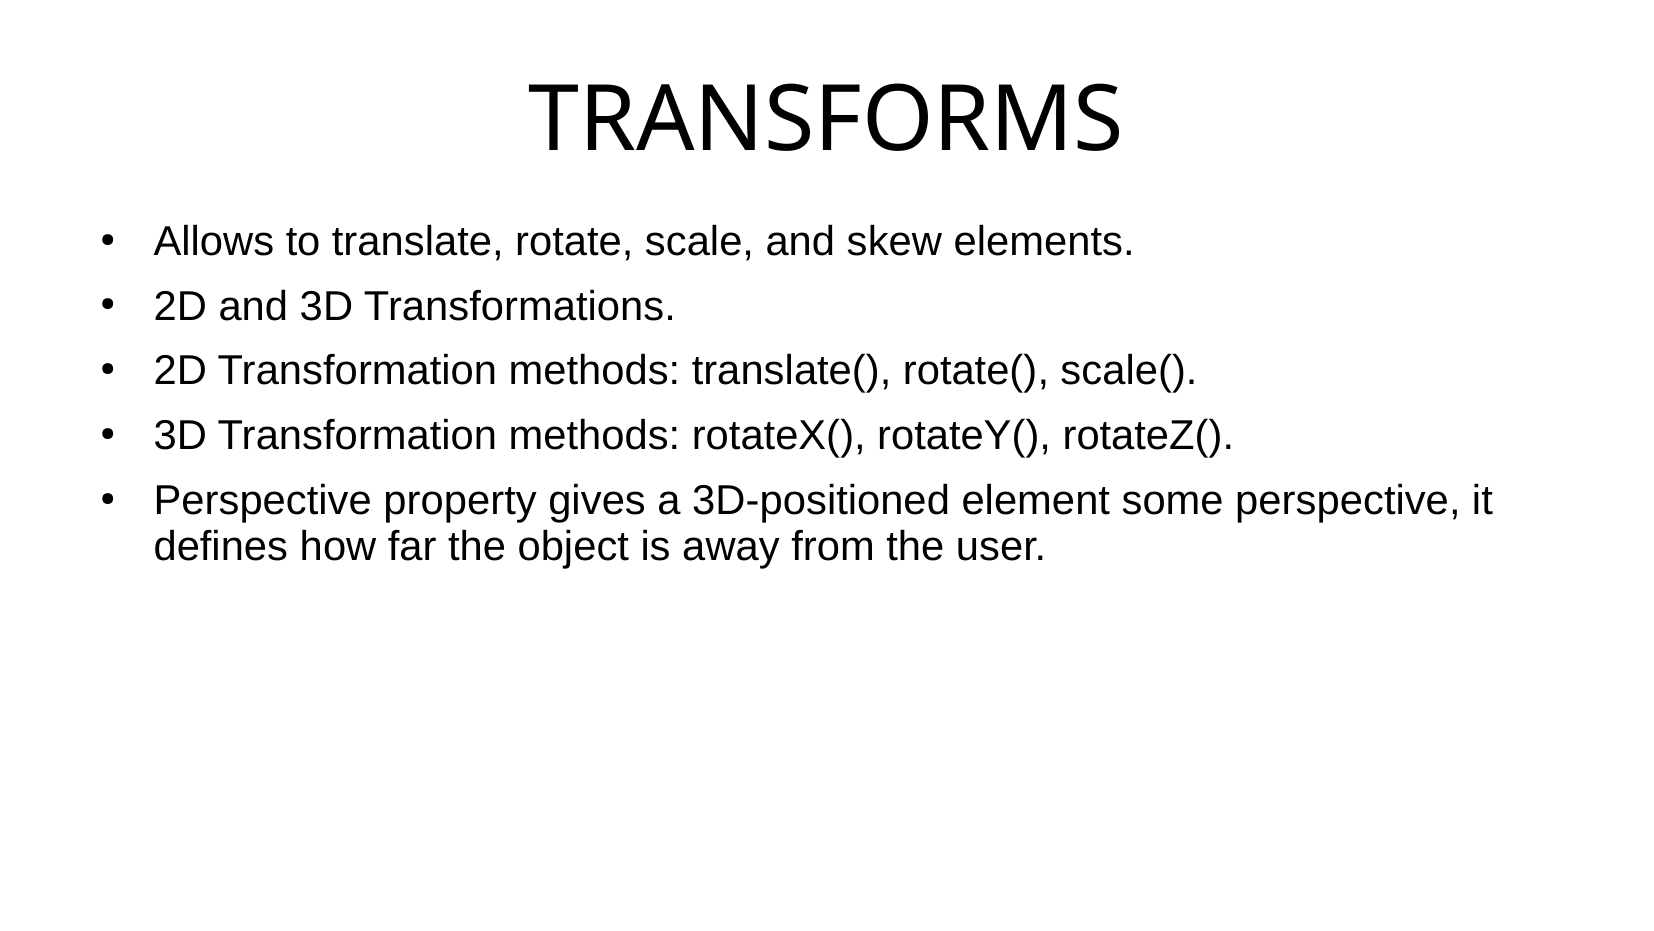

# TRANSFORMS
Allows to translate, rotate, scale, and skew elements.
2D and 3D Transformations.
2D Transformation methods: translate(), rotate(), scale().
3D Transformation methods: rotateX(), rotateY(), rotateZ().
Perspective property gives a 3D-positioned element some perspective, it defines how far the object is away from the user.